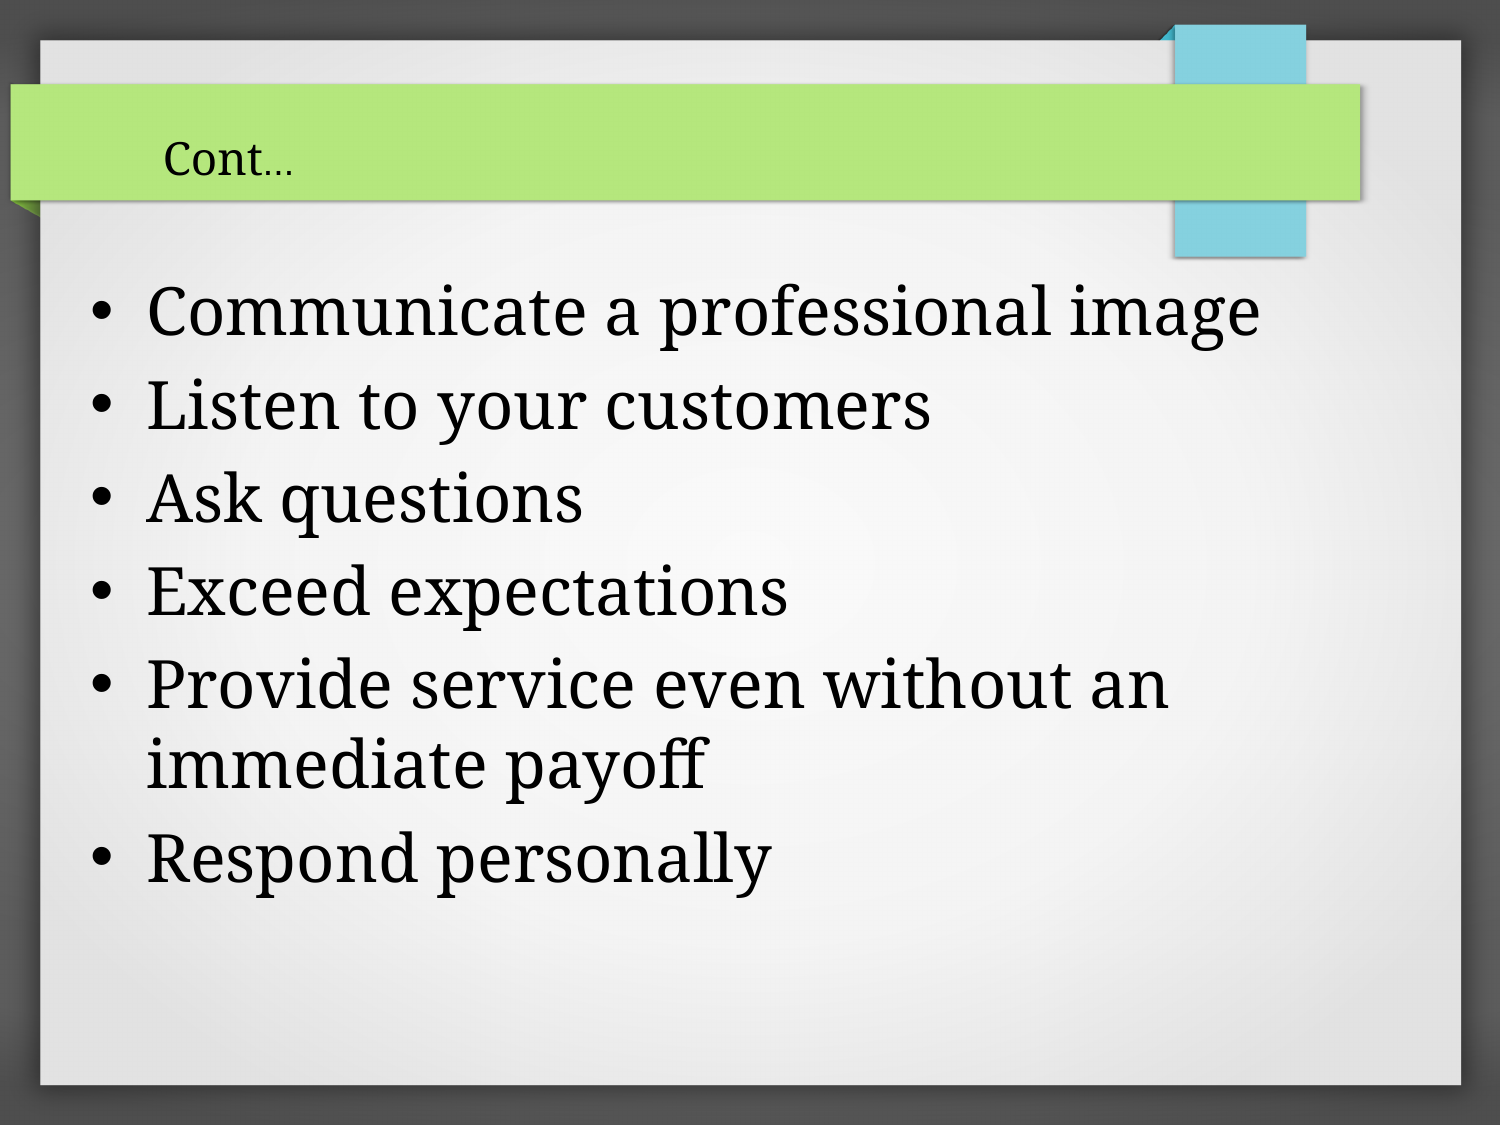

# Communicate a professional image
Listen to your customers
Ask questions
Exceed expectations
Provide service even without an immediate payoff
Respond personally
Cont...